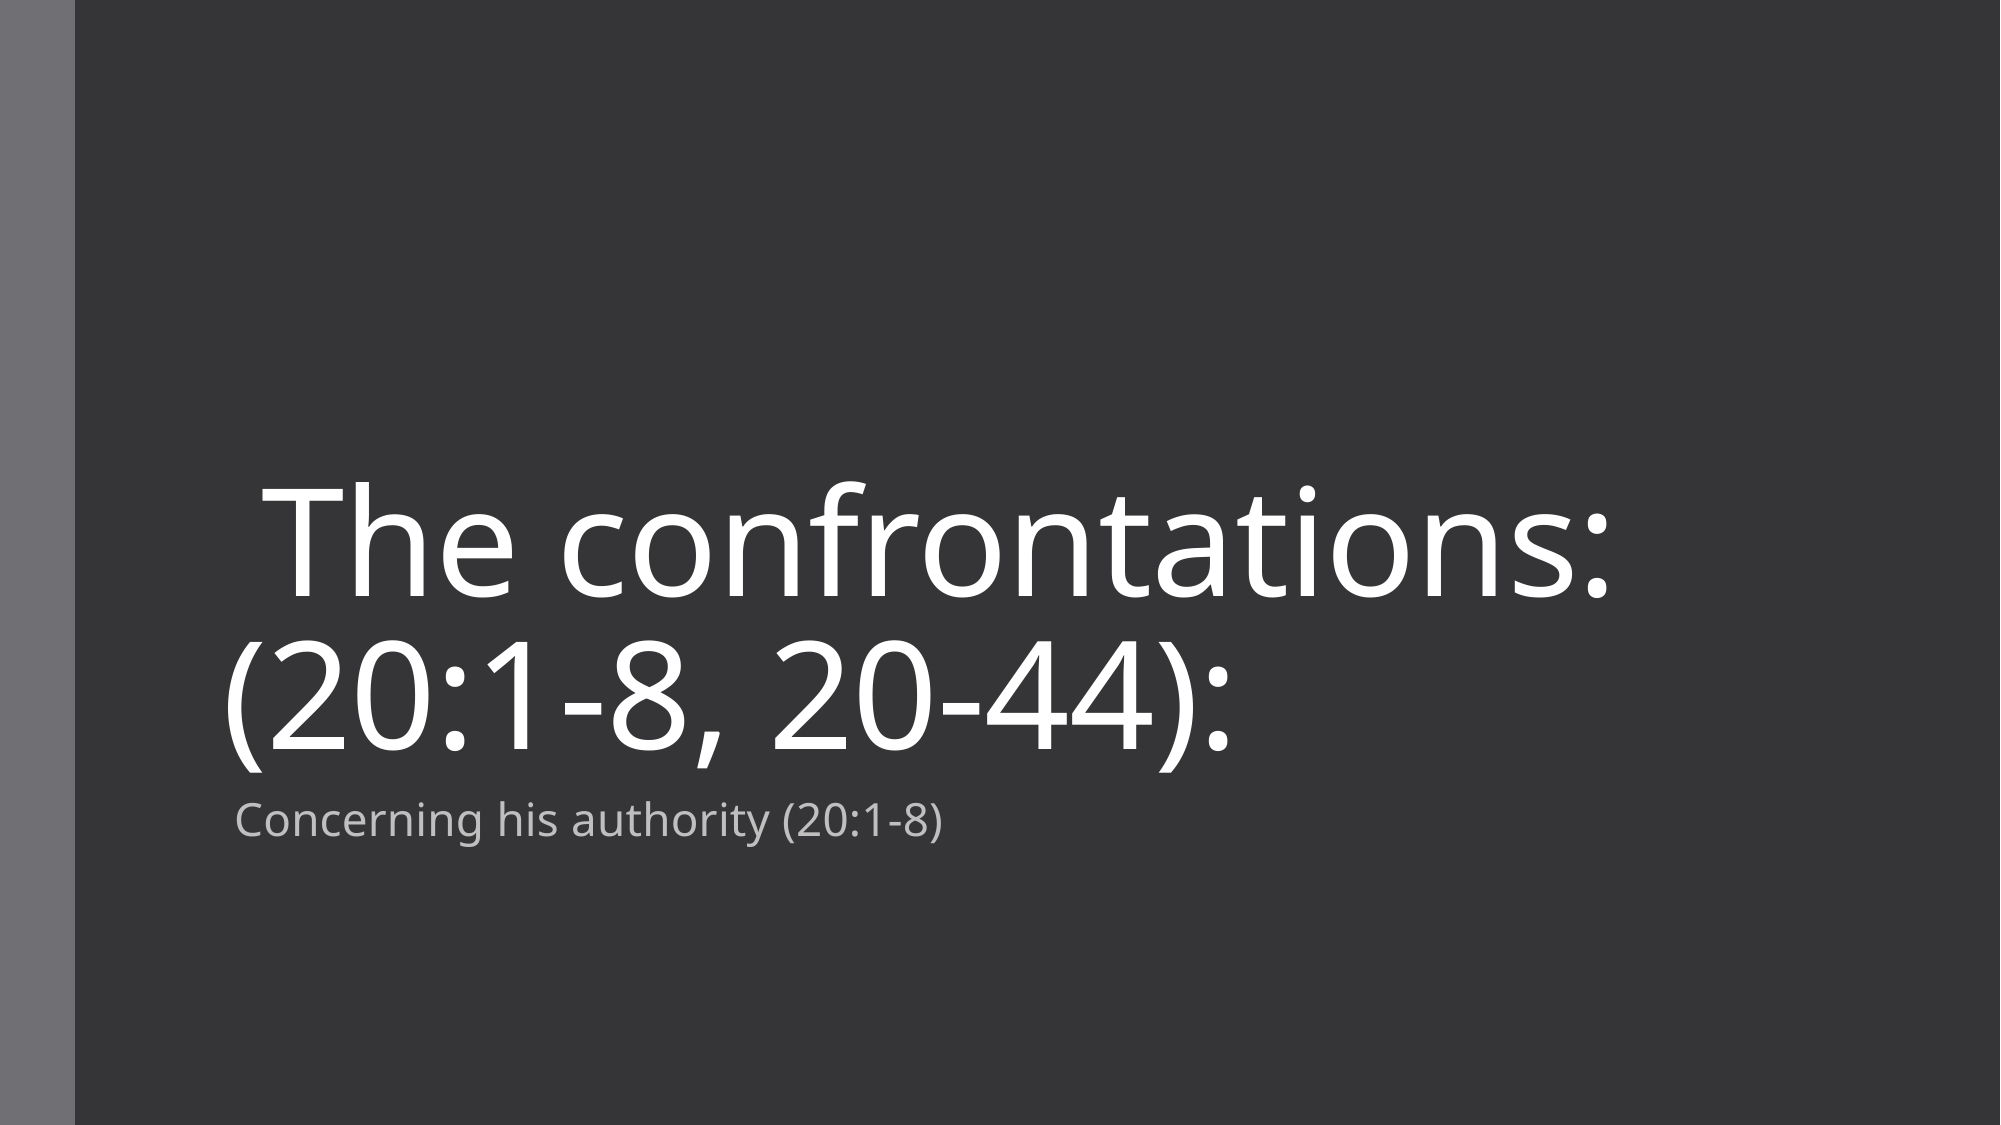

# The confrontations: (20:1-8, 20-44):
 Concerning his authority (20:1-8)